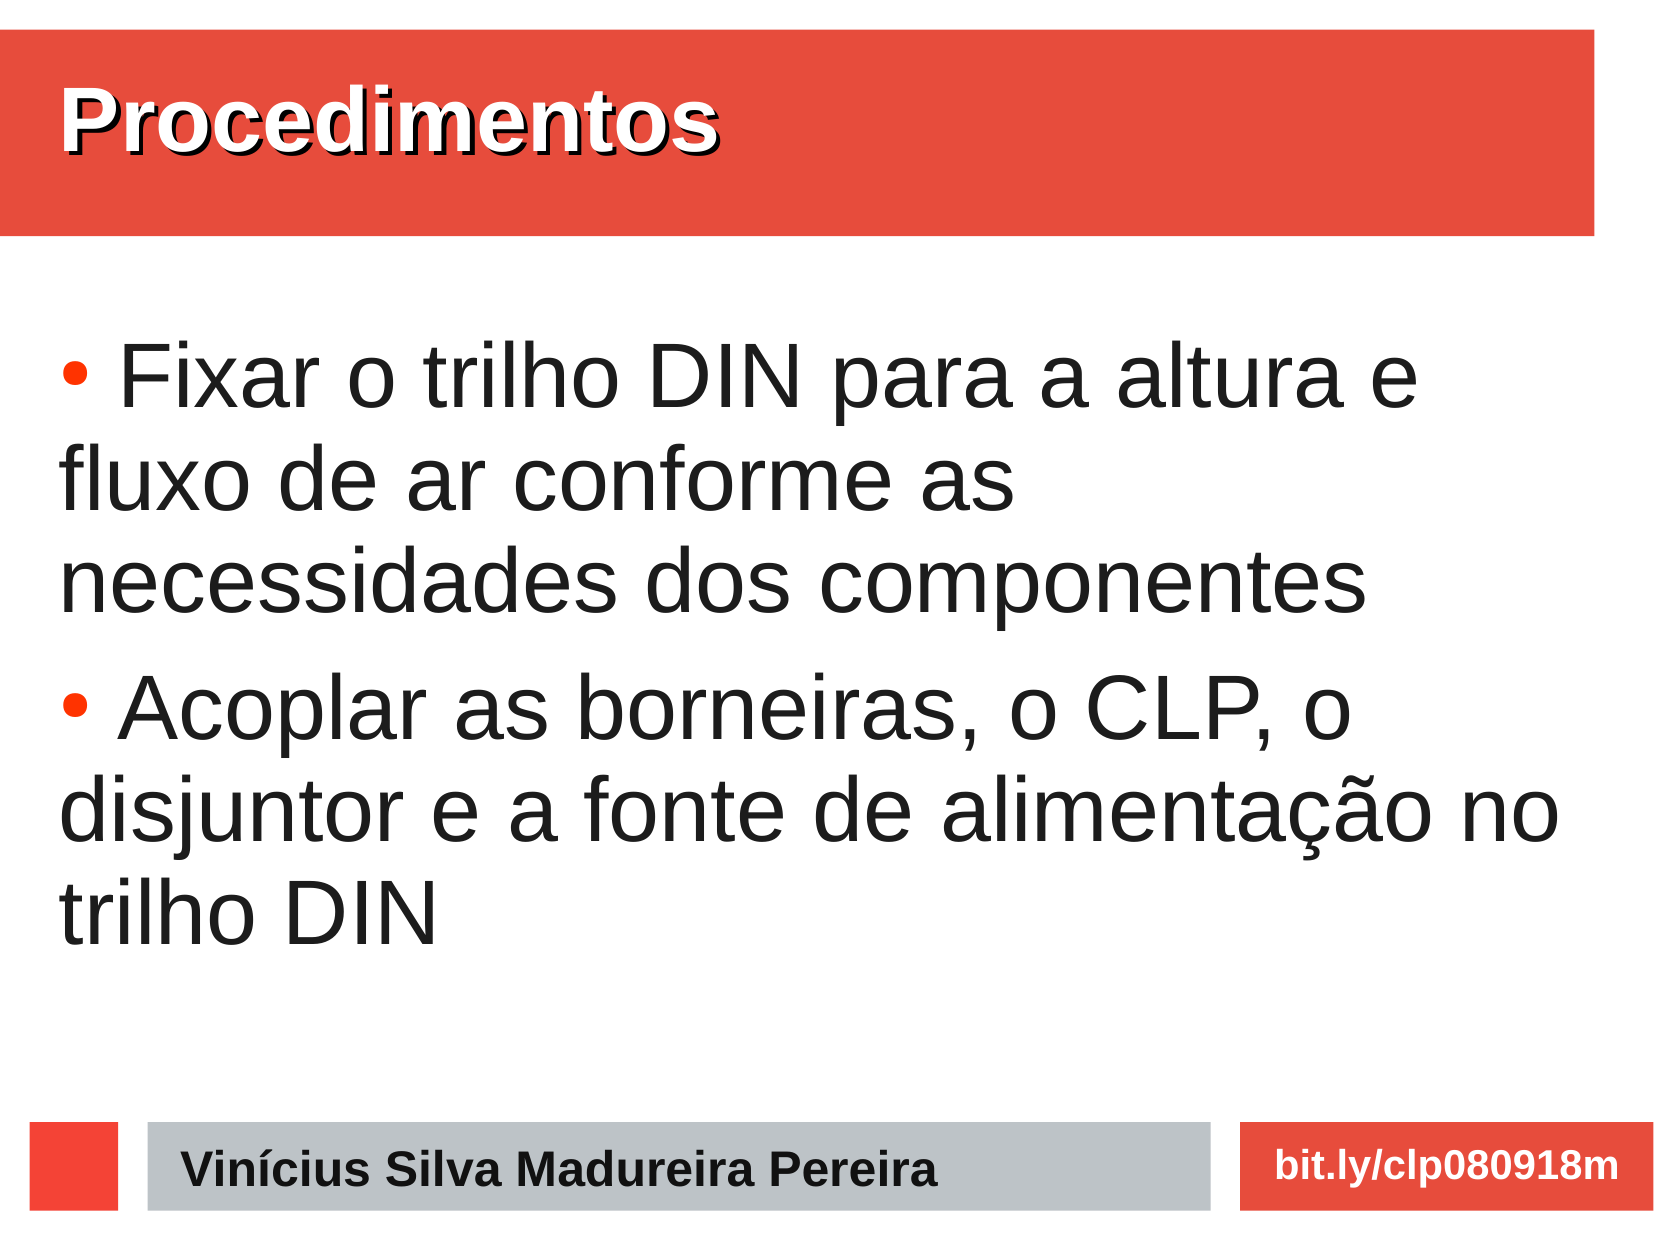

# Procedimentos
 Fixar o trilho DIN para a altura e fluxo de ar conforme as necessidades dos componentes
 Acoplar as borneiras, o CLP, o disjuntor e a fonte de alimentação no trilho DIN
Vinícius Silva Madureira Pereira
bit.ly/clp080918m